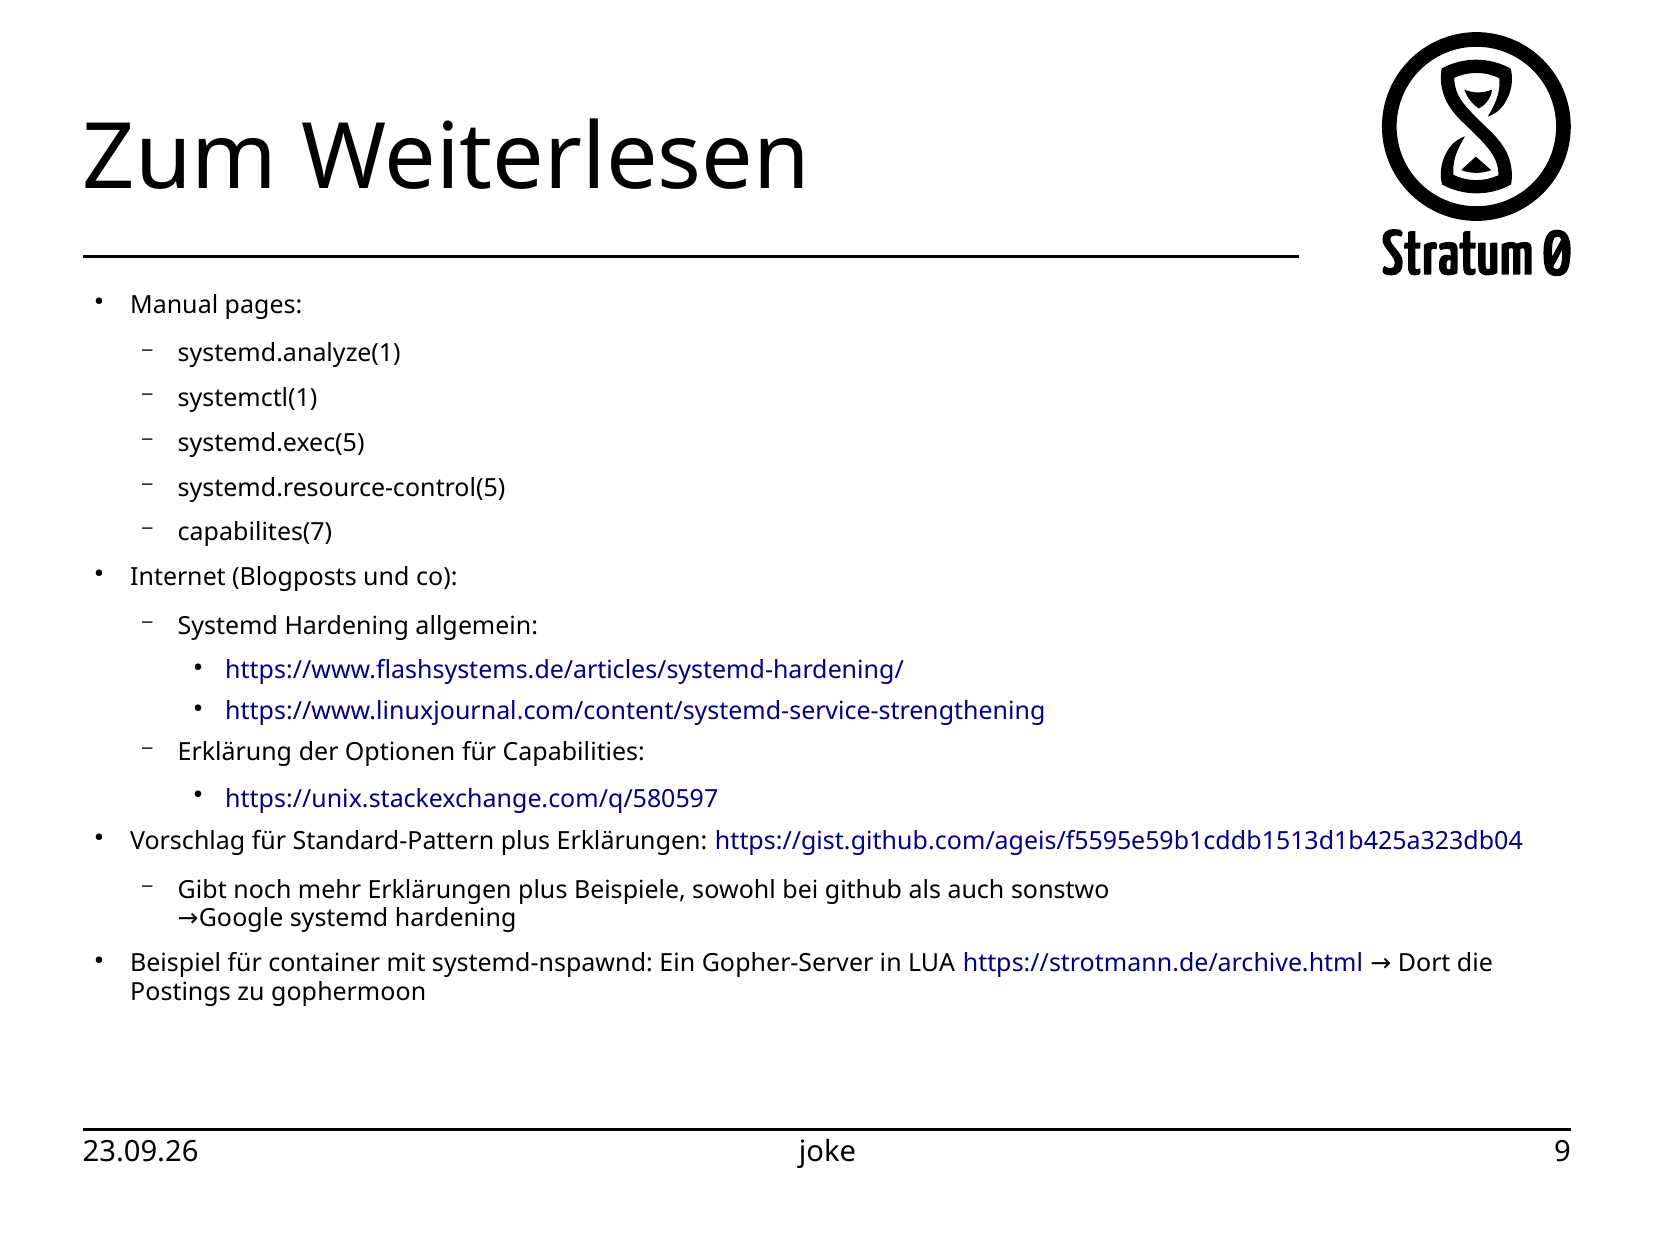

# Zum Weiterlesen
Manual pages:
systemd.analyze(1)
systemctl(1)
systemd.exec(5)
systemd.resource-control(5)
capabilites(7)
Internet (Blogposts und co):
Systemd Hardening allgemein:
https://www.flashsystems.de/articles/systemd-hardening/
https://www.linuxjournal.com/content/systemd-service-strengthening
Erklärung der Optionen für Capabilities:
https://unix.stackexchange.com/q/580597
Vorschlag für Standard-Pattern plus Erklärungen: https://gist.github.com/ageis/f5595e59b1cddb1513d1b425a323db04
Gibt noch mehr Erklärungen plus Beispiele, sowohl bei github als auch sonstwo
→Google systemd hardening
Beispiel für container mit systemd-nspawnd: Ein Gopher-Server in LUA https://strotmann.de/archive.html → Dort die Postings zu gophermoon
Chrissi^
9